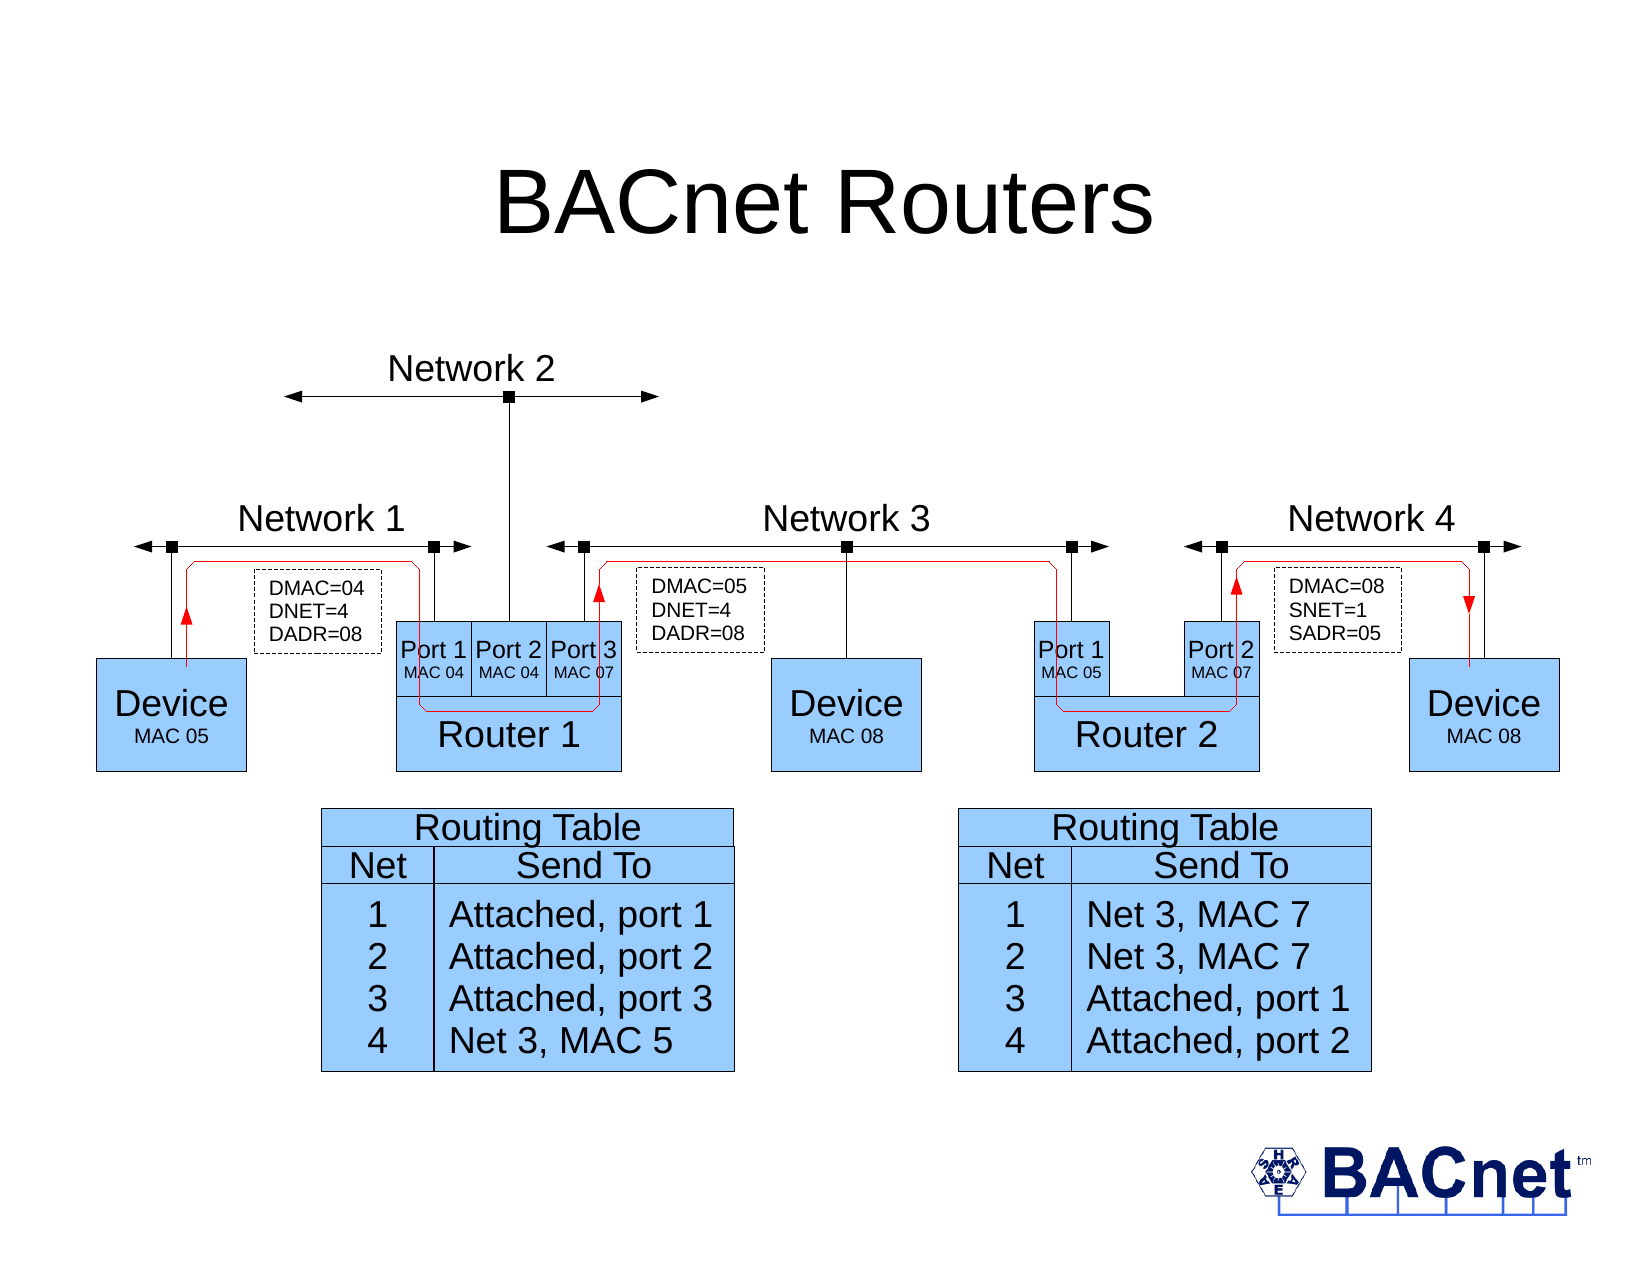

# BACnet Routers
Network 2
Network 1
Network 3
Network 4
DMAC=05
DNET=4
DADR=08
DMAC=08
SNET=1
SADR=05
DMAC=04
DNET=4
DADR=08
Port 1
MAC 04
Port 2
MAC 04
Port 3
MAC 07
Port 1
MAC 05
Port 2
MAC 07
Device
MAC 05
Device
MAC 08
Device
MAC 08
Router 1
Router 2
Routing Table
Routing Table
Net
Send To
Net
Send To
1
2
3
4
Attached, port 1
Attached, port 2
Attached, port 3
Net 3, MAC 5
1
2
3
4
Net 3, MAC 7
Net 3, MAC 7
Attached, port 1
Attached, port 2